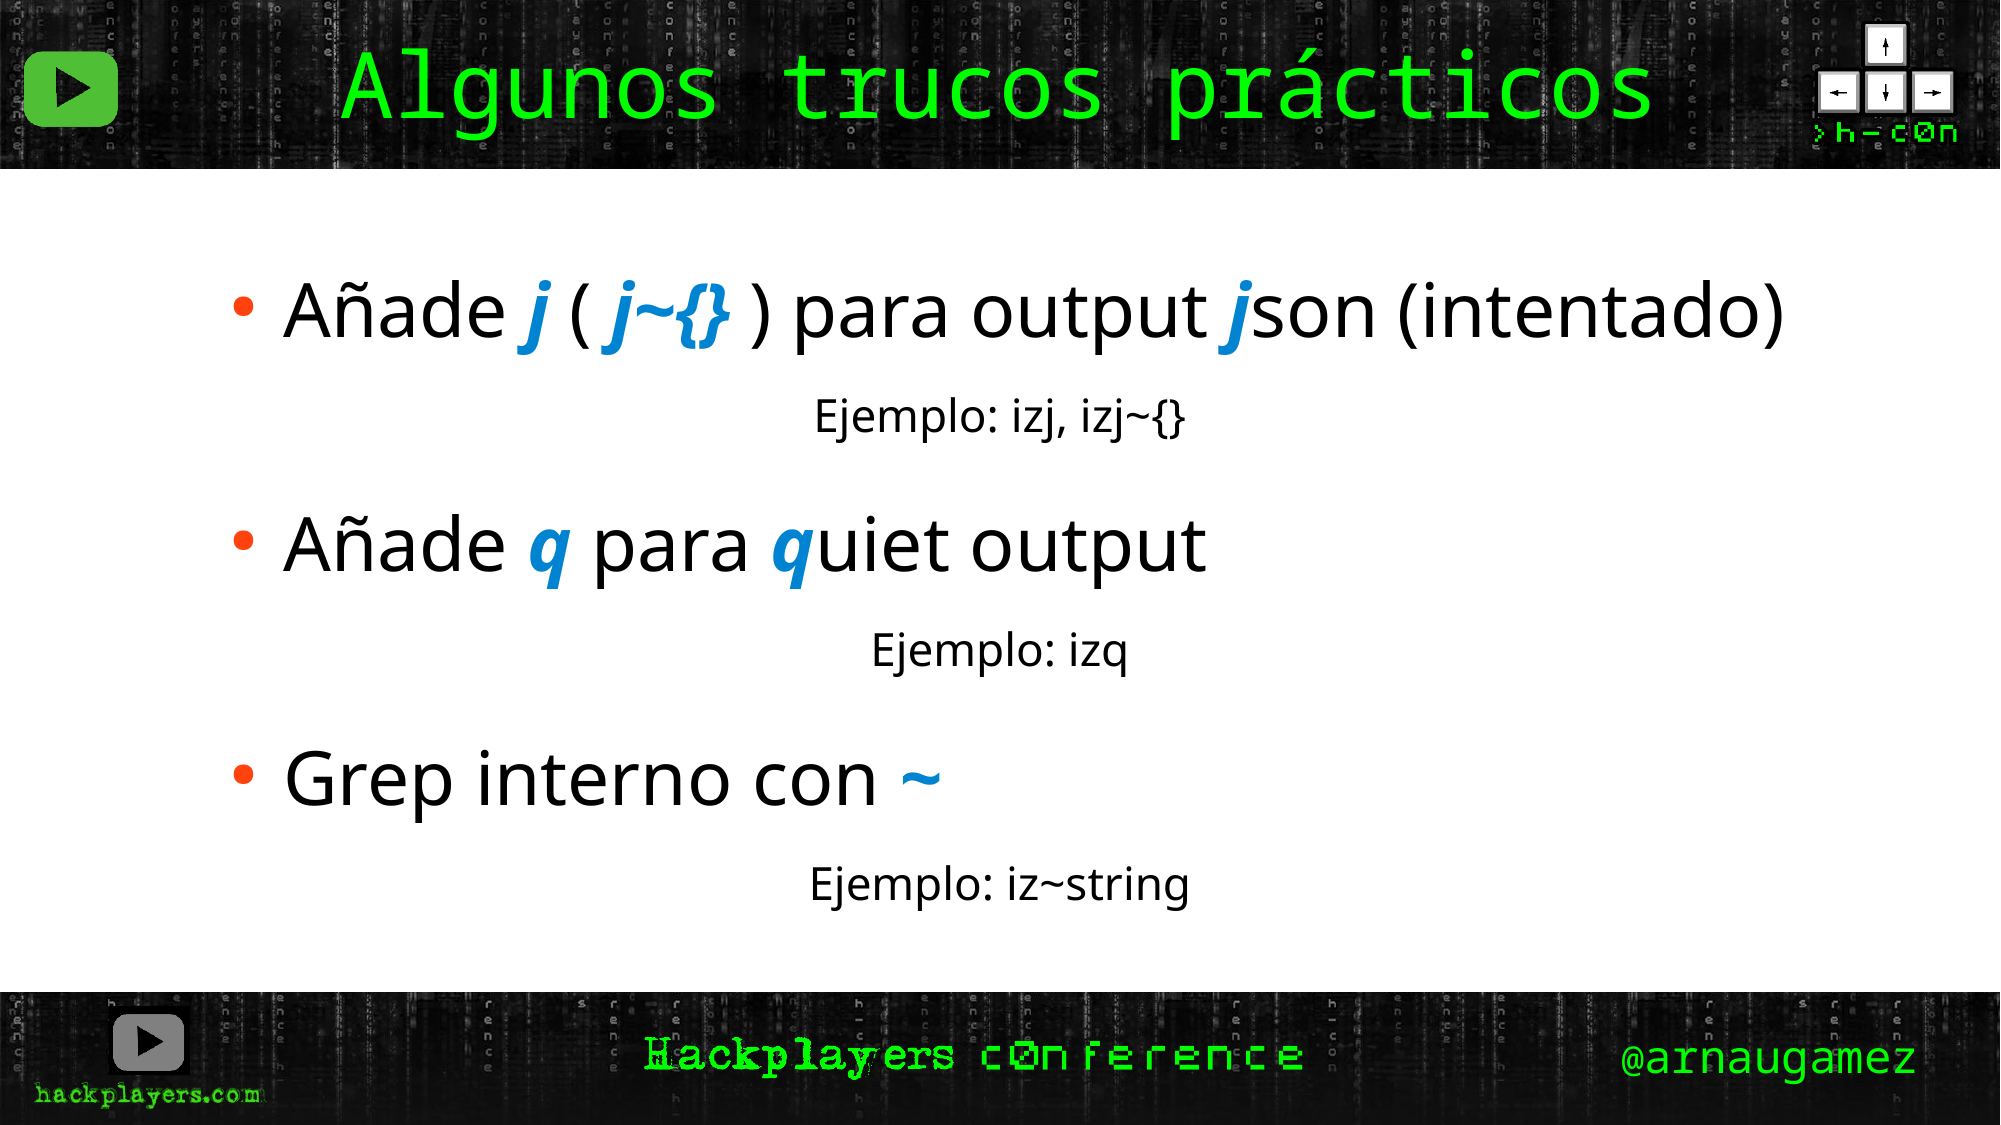

# Algunos trucos prácticos
Añade j ( j~{} ) para output json (intentado)
Ejemplo: izj, izj~{}
Añade q para quiet output
Ejemplo: izq
Grep interno con ~
Ejemplo: iz~string